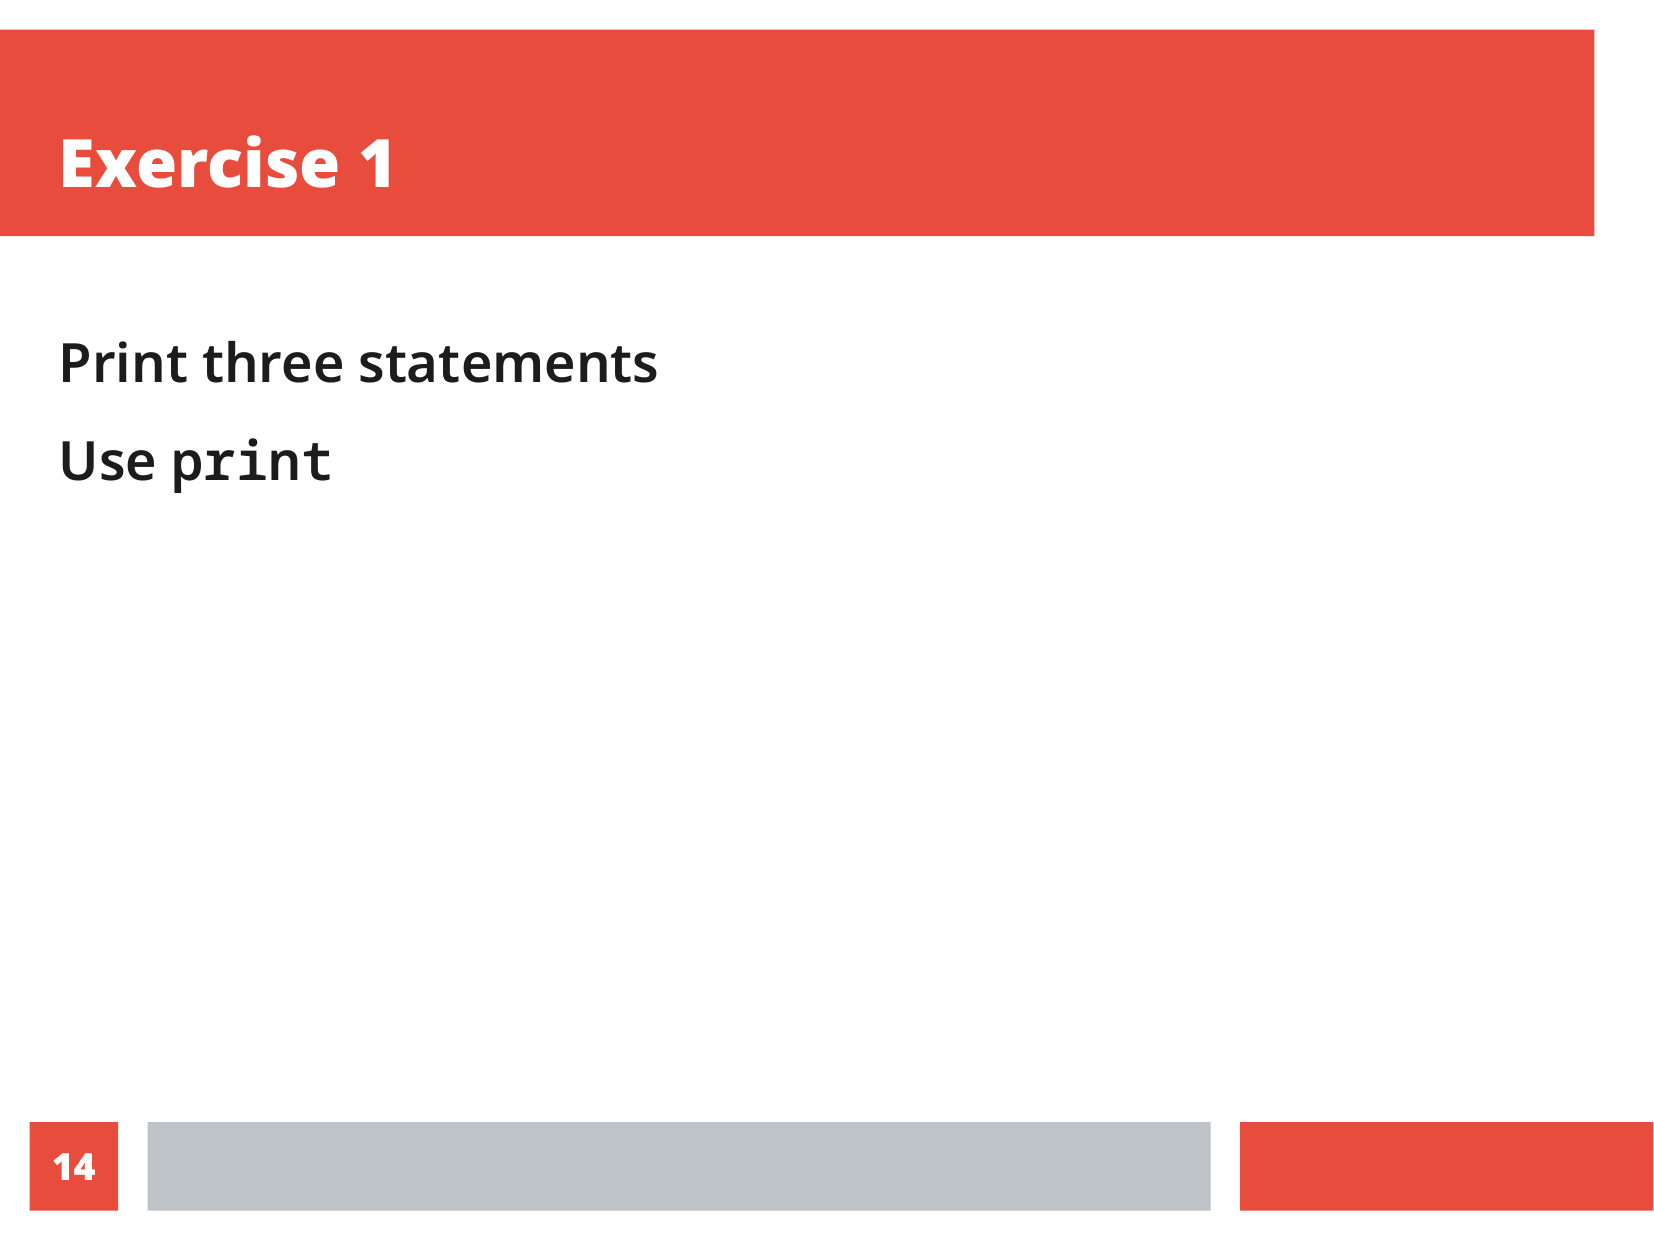

# Exercise 1
Print three statements
Use print
14